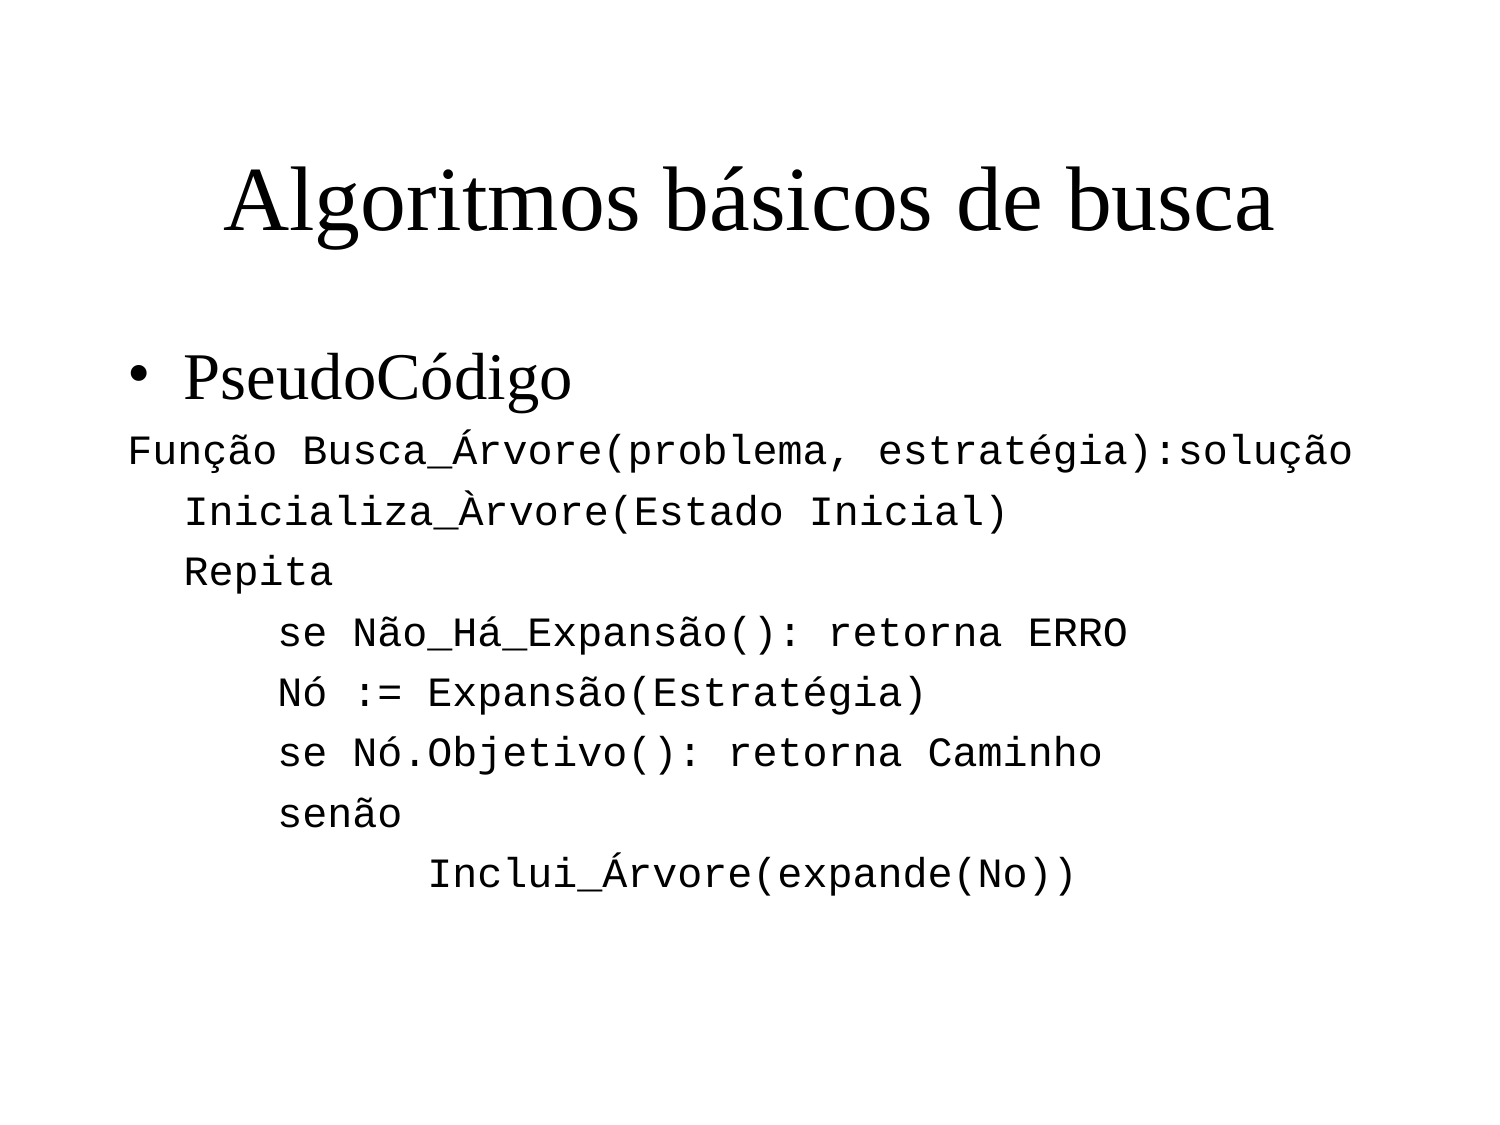

Algoritmos básicos de busca
# PseudoCódigo
Função Busca_Árvore(problema, estratégia):solução
	Inicializa_Àrvore(Estado Inicial)
	Repita
		se Não_Há_Expansão(): retorna ERRO
		Nó := Expansão(Estratégia)
		se Nó.Objetivo(): retorna Caminho
		senão
			Inclui_Árvore(expande(No))